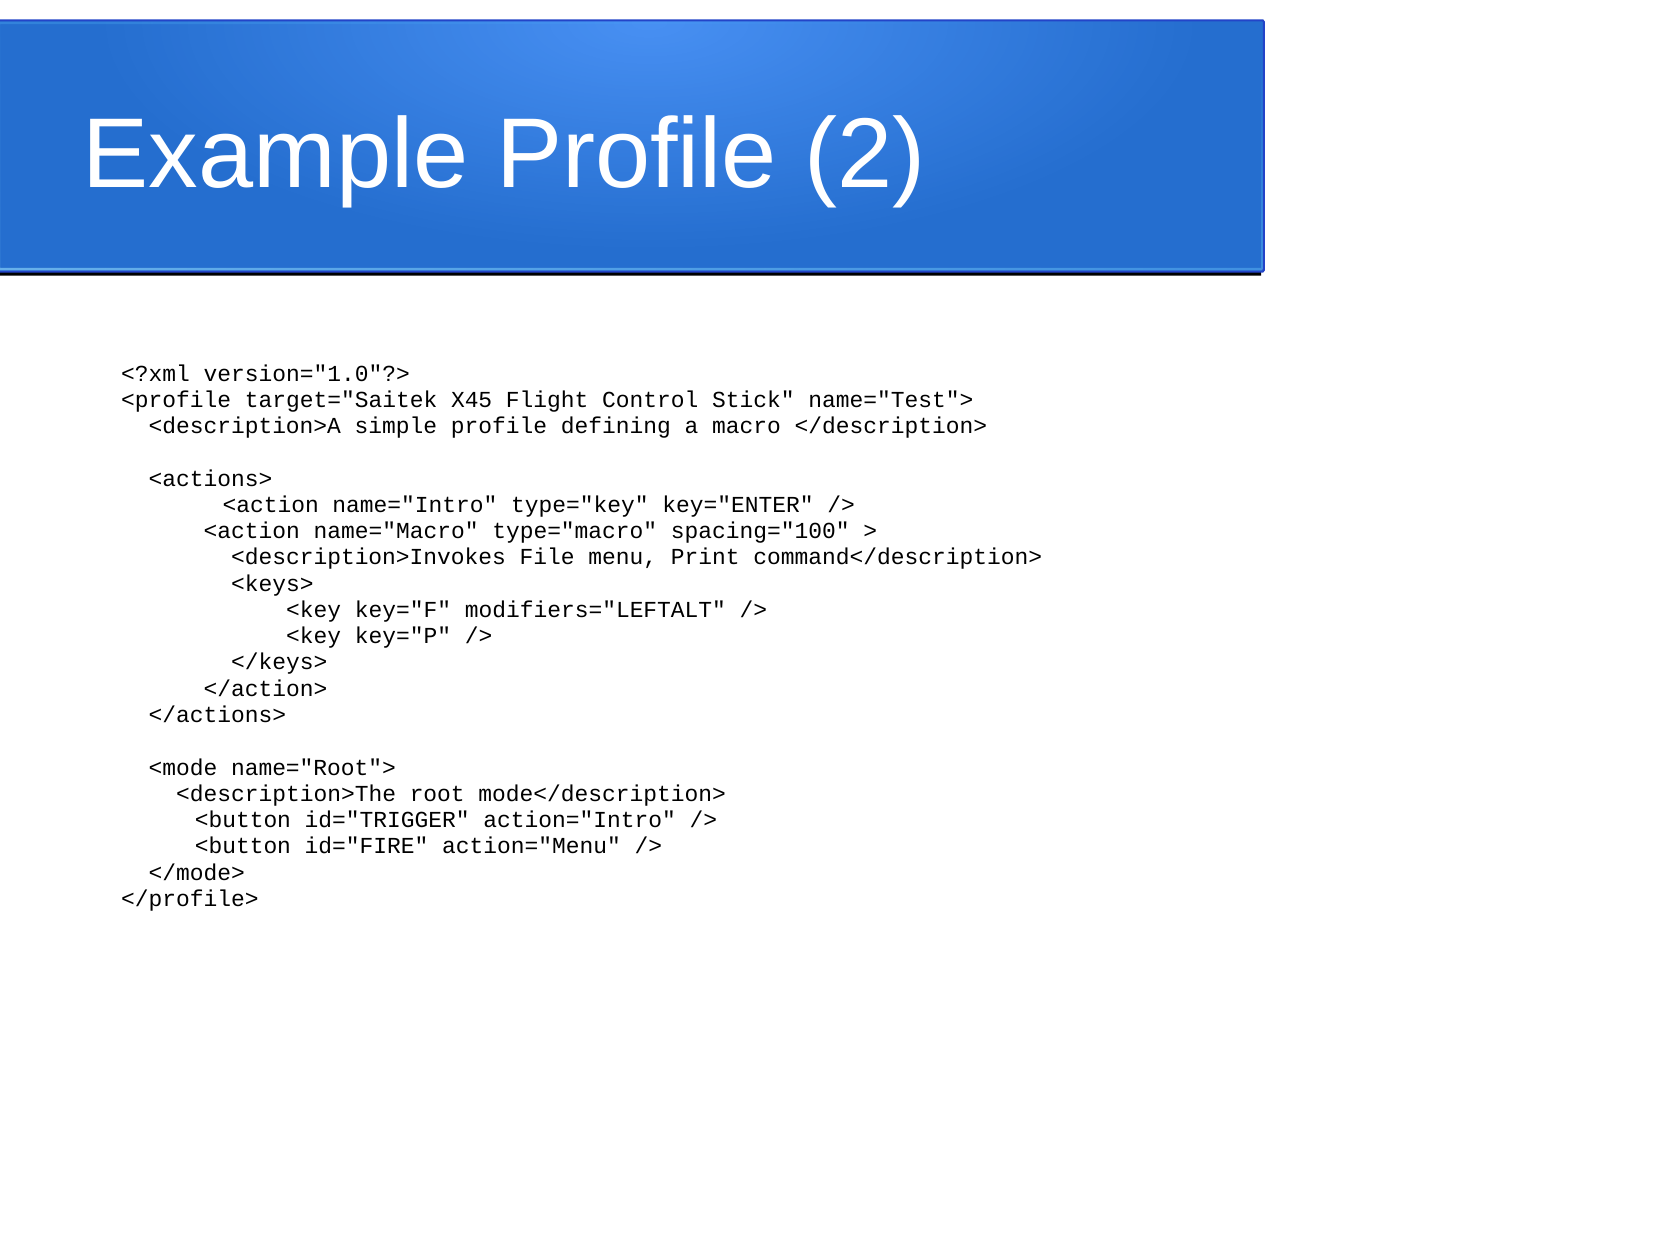

# Example Profile (2)
<?xml version="1.0"?>
<profile target="Saitek X45 Flight Control Stick" name="Test">
 <description>A simple profile defining a macro </description>
 <actions>
	 <action name="Intro" type="key" key="ENTER" />
 <action name="Macro" type="macro" spacing="100" >
 <description>Invokes File menu, Print command</description>
 <keys>
 <key key="F" modifiers="LEFTALT" />
 <key key="P" />
 </keys>
 </action>
 </actions>
 <mode name="Root">
 <description>The root mode</description>
	<button id="TRIGGER" action="Intro" />
	<button id="FIRE" action="Menu" />
 </mode>
</profile>